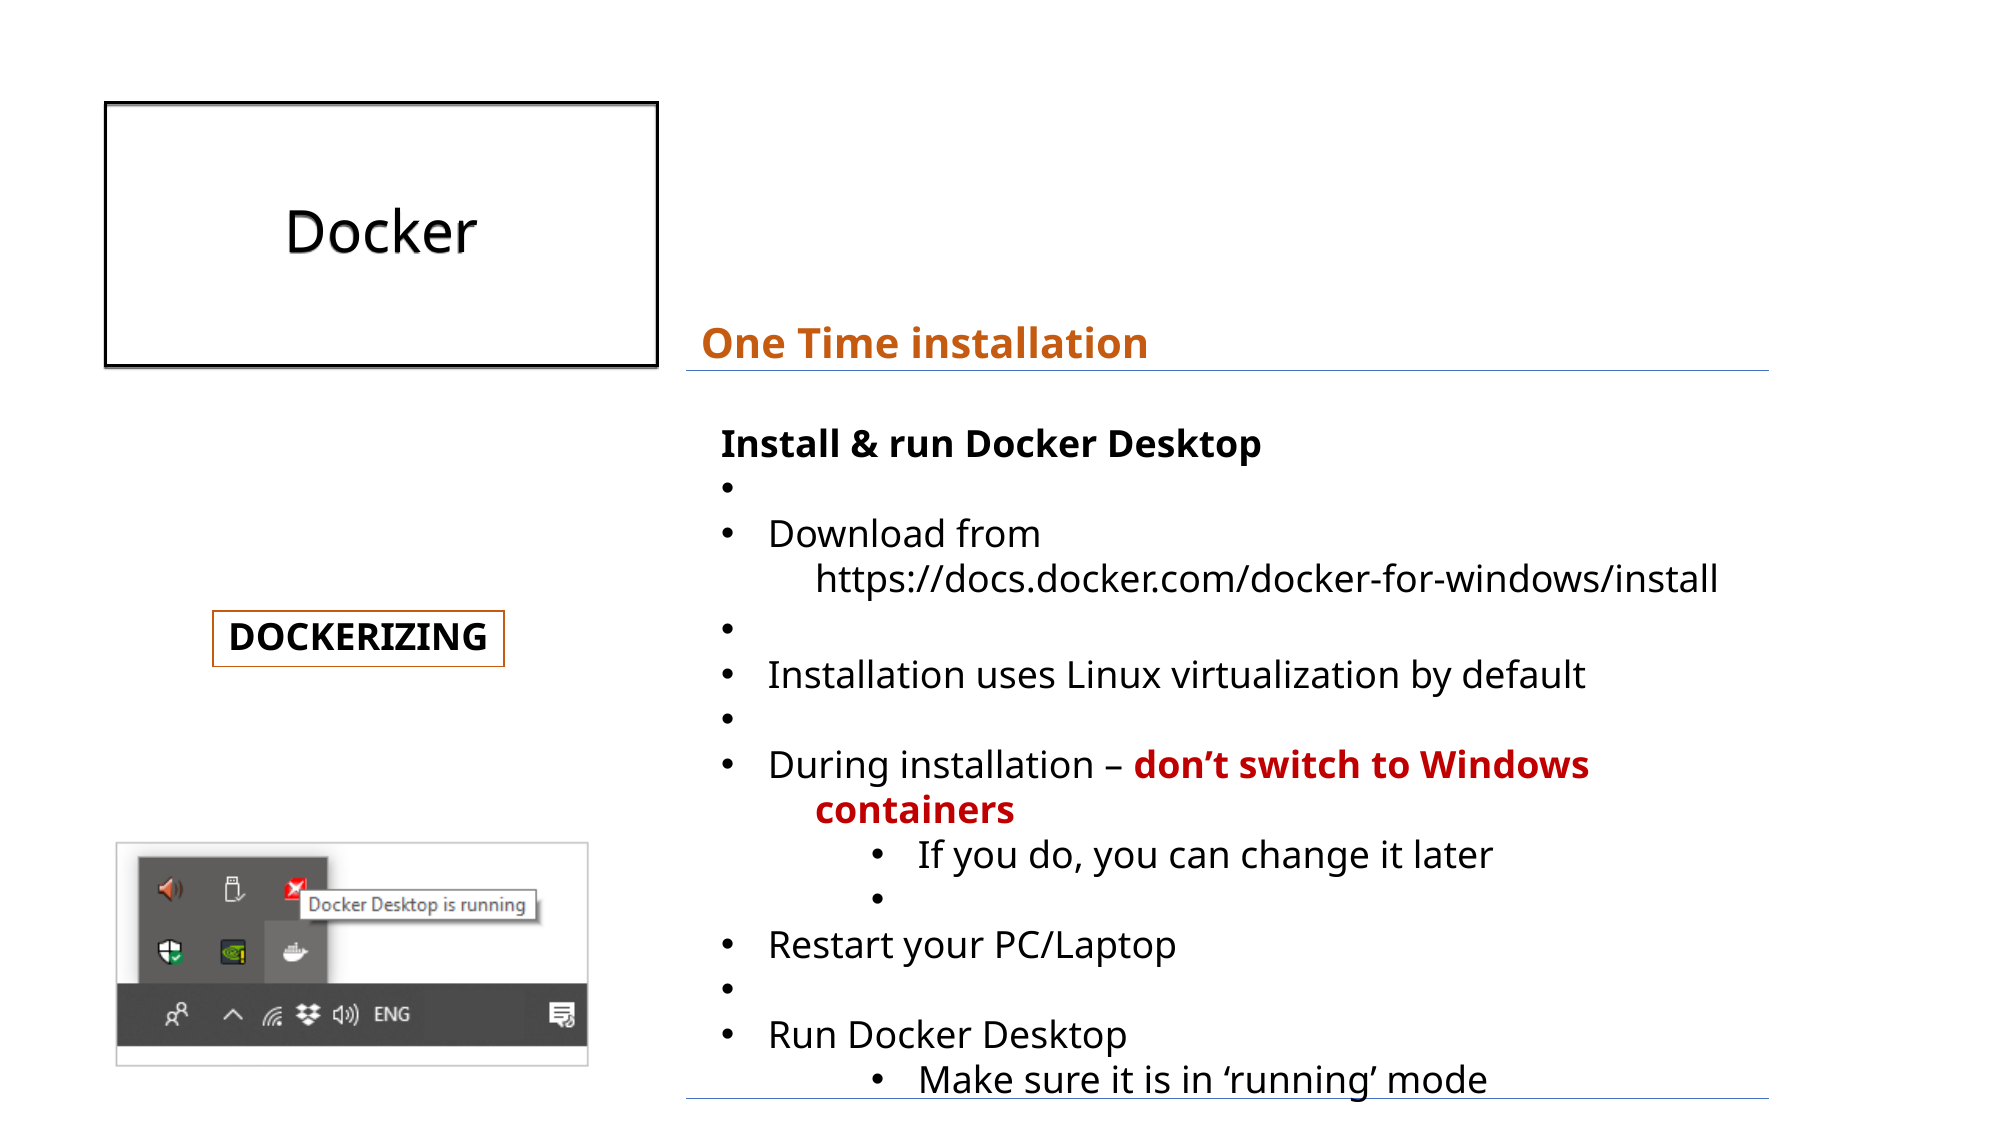

# Docker
One Time installation
Install & run Docker Desktop
Download from https://docs.docker.com/docker-for-windows/install
Installation uses Linux virtualization by default
During installation – don’t switch to Windows containers
If you do, you can change it later
Restart your PC/Laptop
Run Docker Desktop
Make sure it is in ‘running’ mode
DOCKERIZING